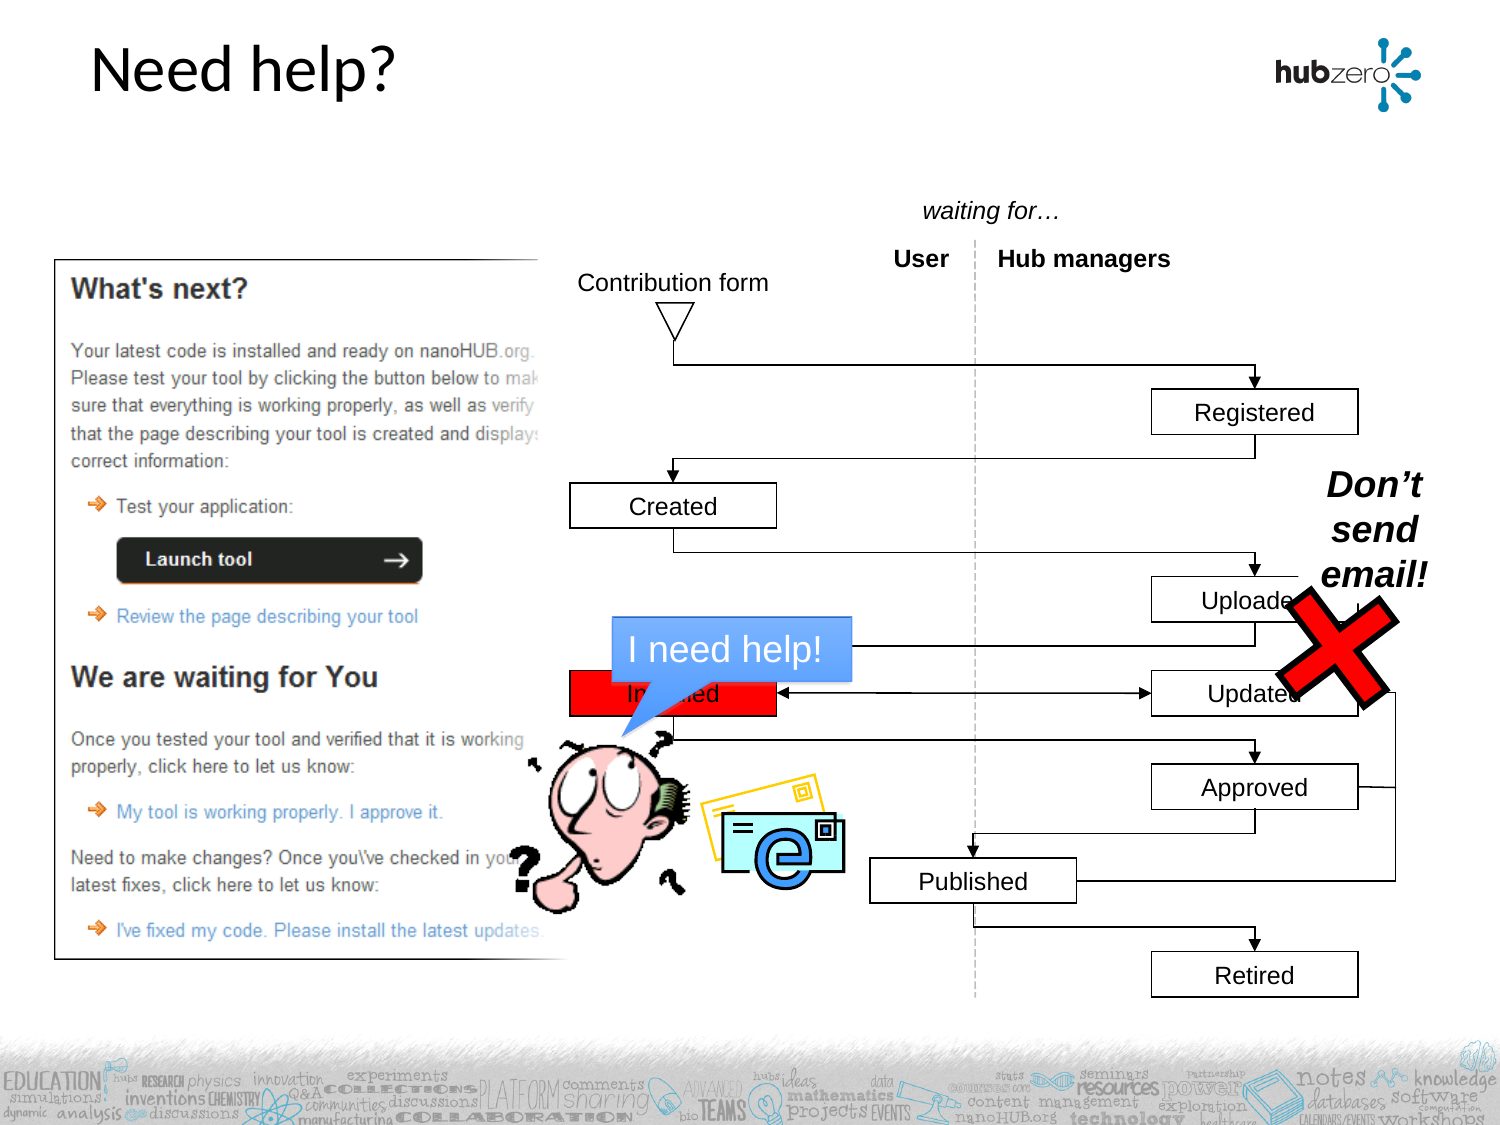

Need help?
waiting for…
User
Hub managers
Contribution form
Registered
Don’t send email!
Created
Uploaded
I need help!
Installed
Updated
Approved
Published
Retired